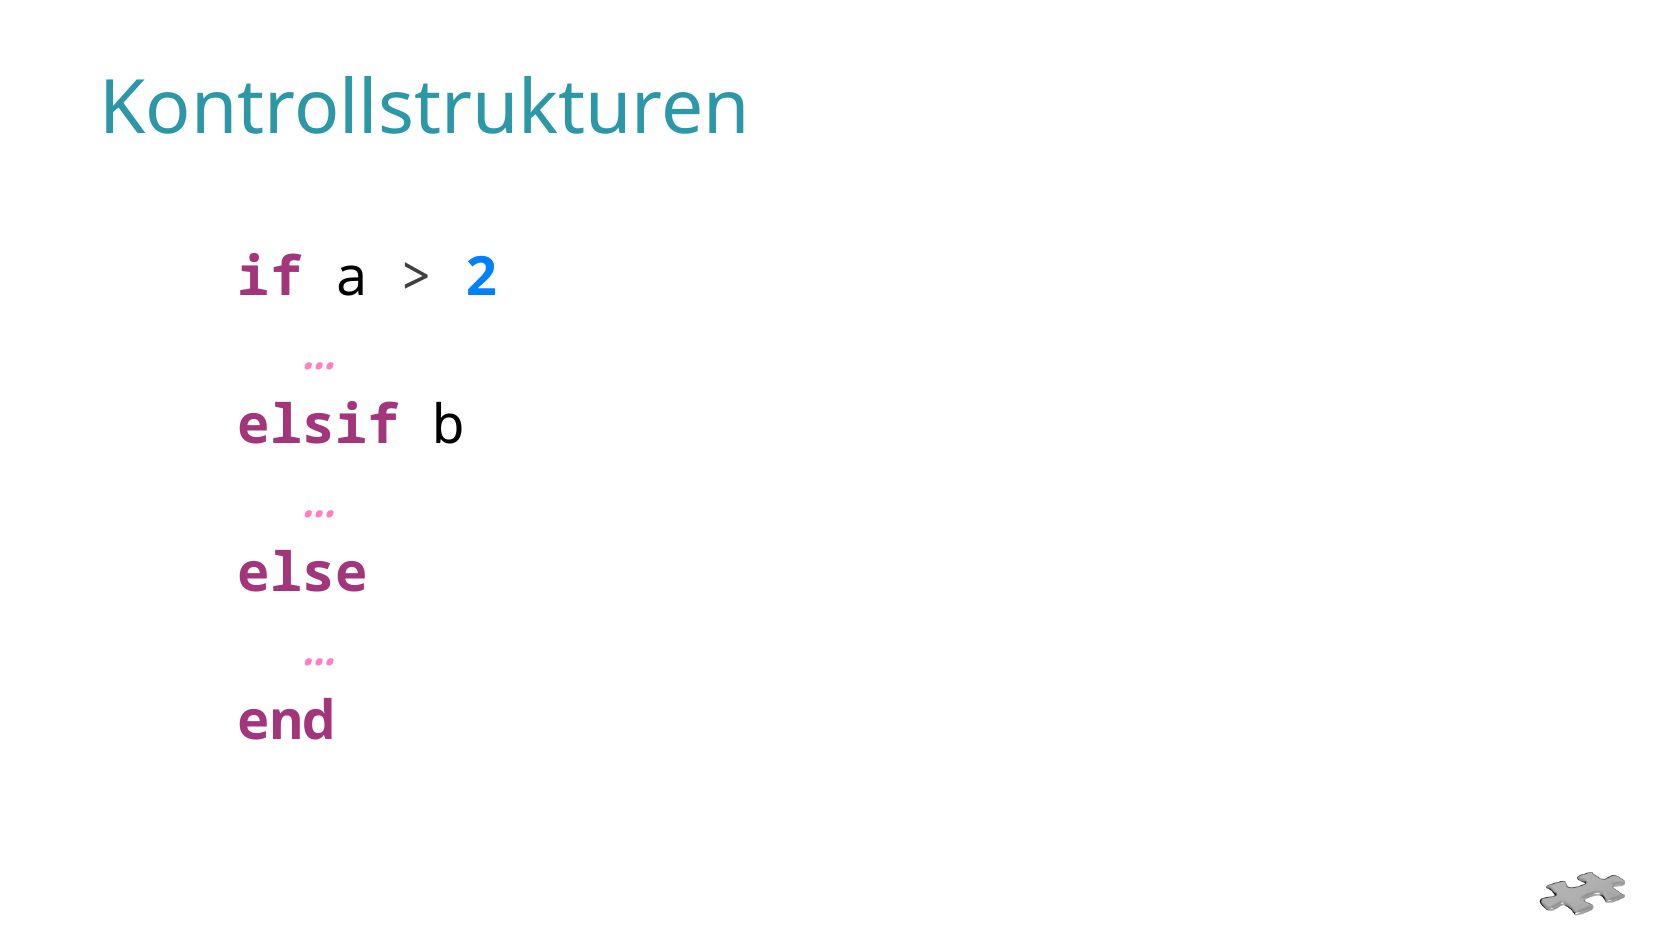

# Kontrollstrukturen
if a > 2
 …
elsif b
 …
else
 …
end